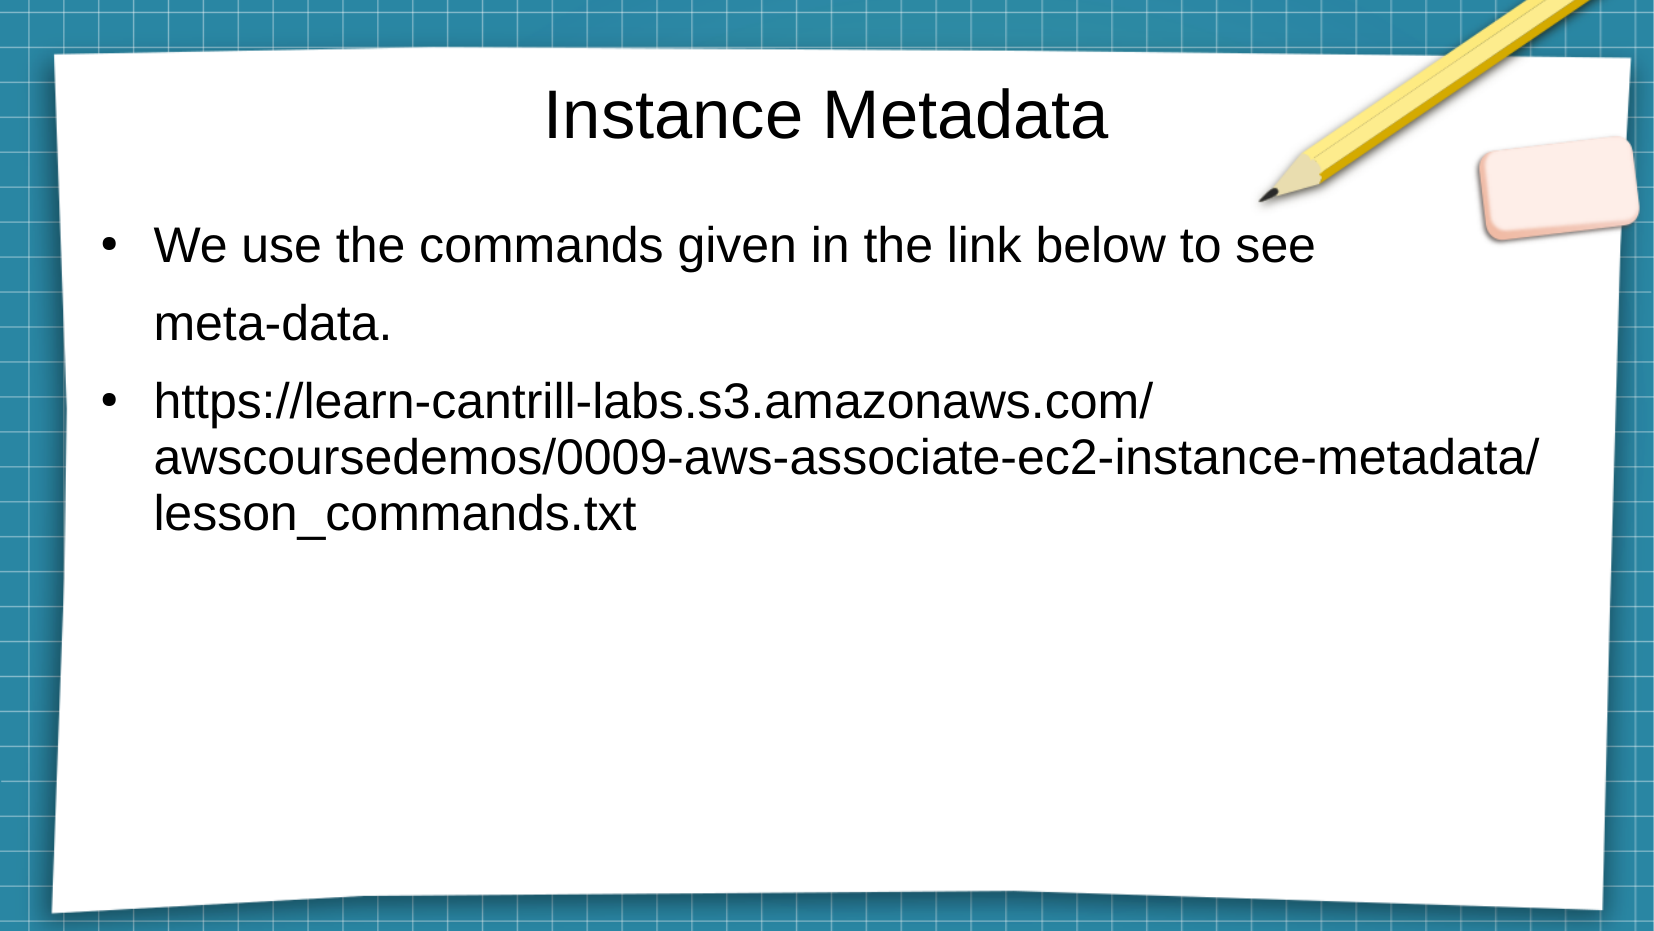

# Instance Metadata
We use the commands given in the link below to see
meta-data.
https://learn-cantrill-labs.s3.amazonaws.com/awscoursedemos/0009-aws-associate-ec2-instance-metadata/lesson_commands.txt